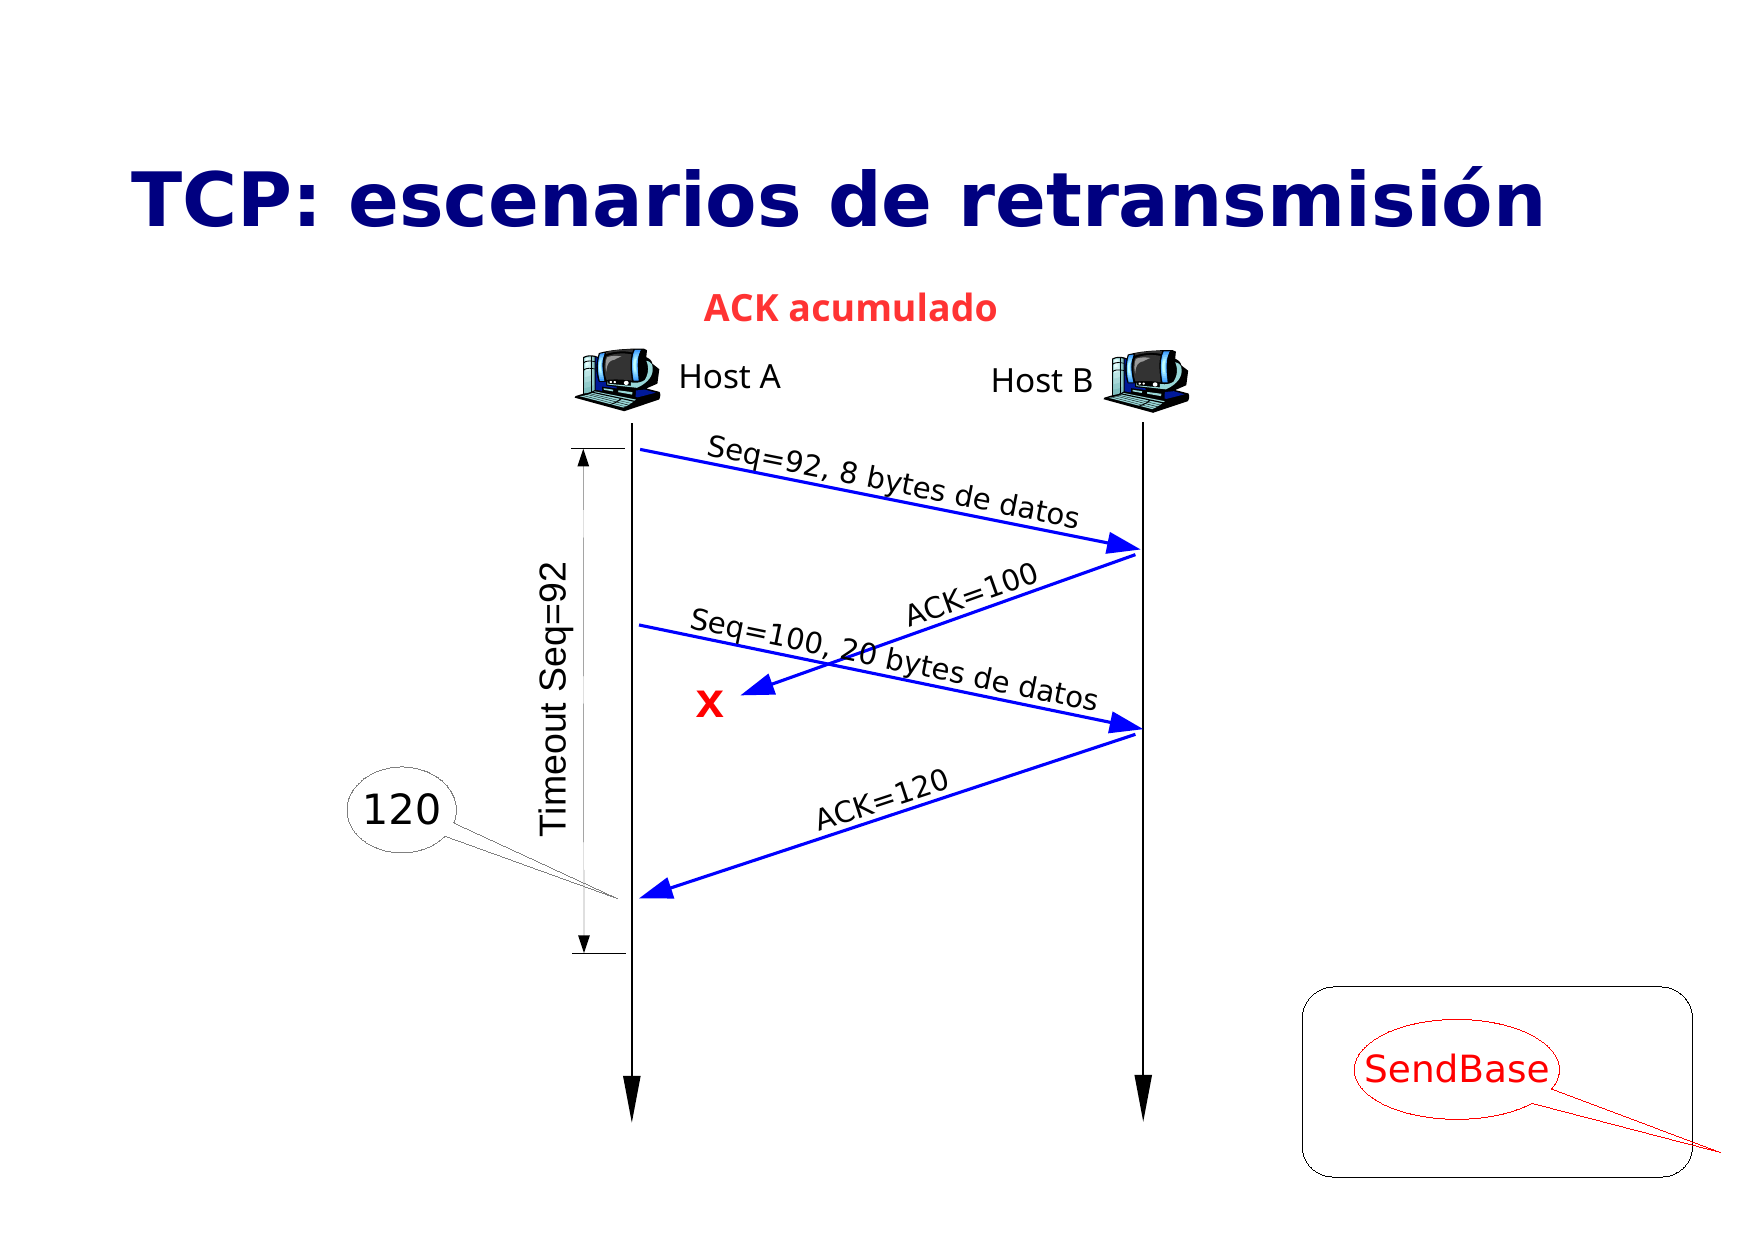

# TCP: escenarios de retransmisión
ACK acumulado
Host A
Host B
Seq=92, 8 bytes de datos
 ACK=100
Seq=100, 20 bytes de datos
x
ACK=120
120
SendBase